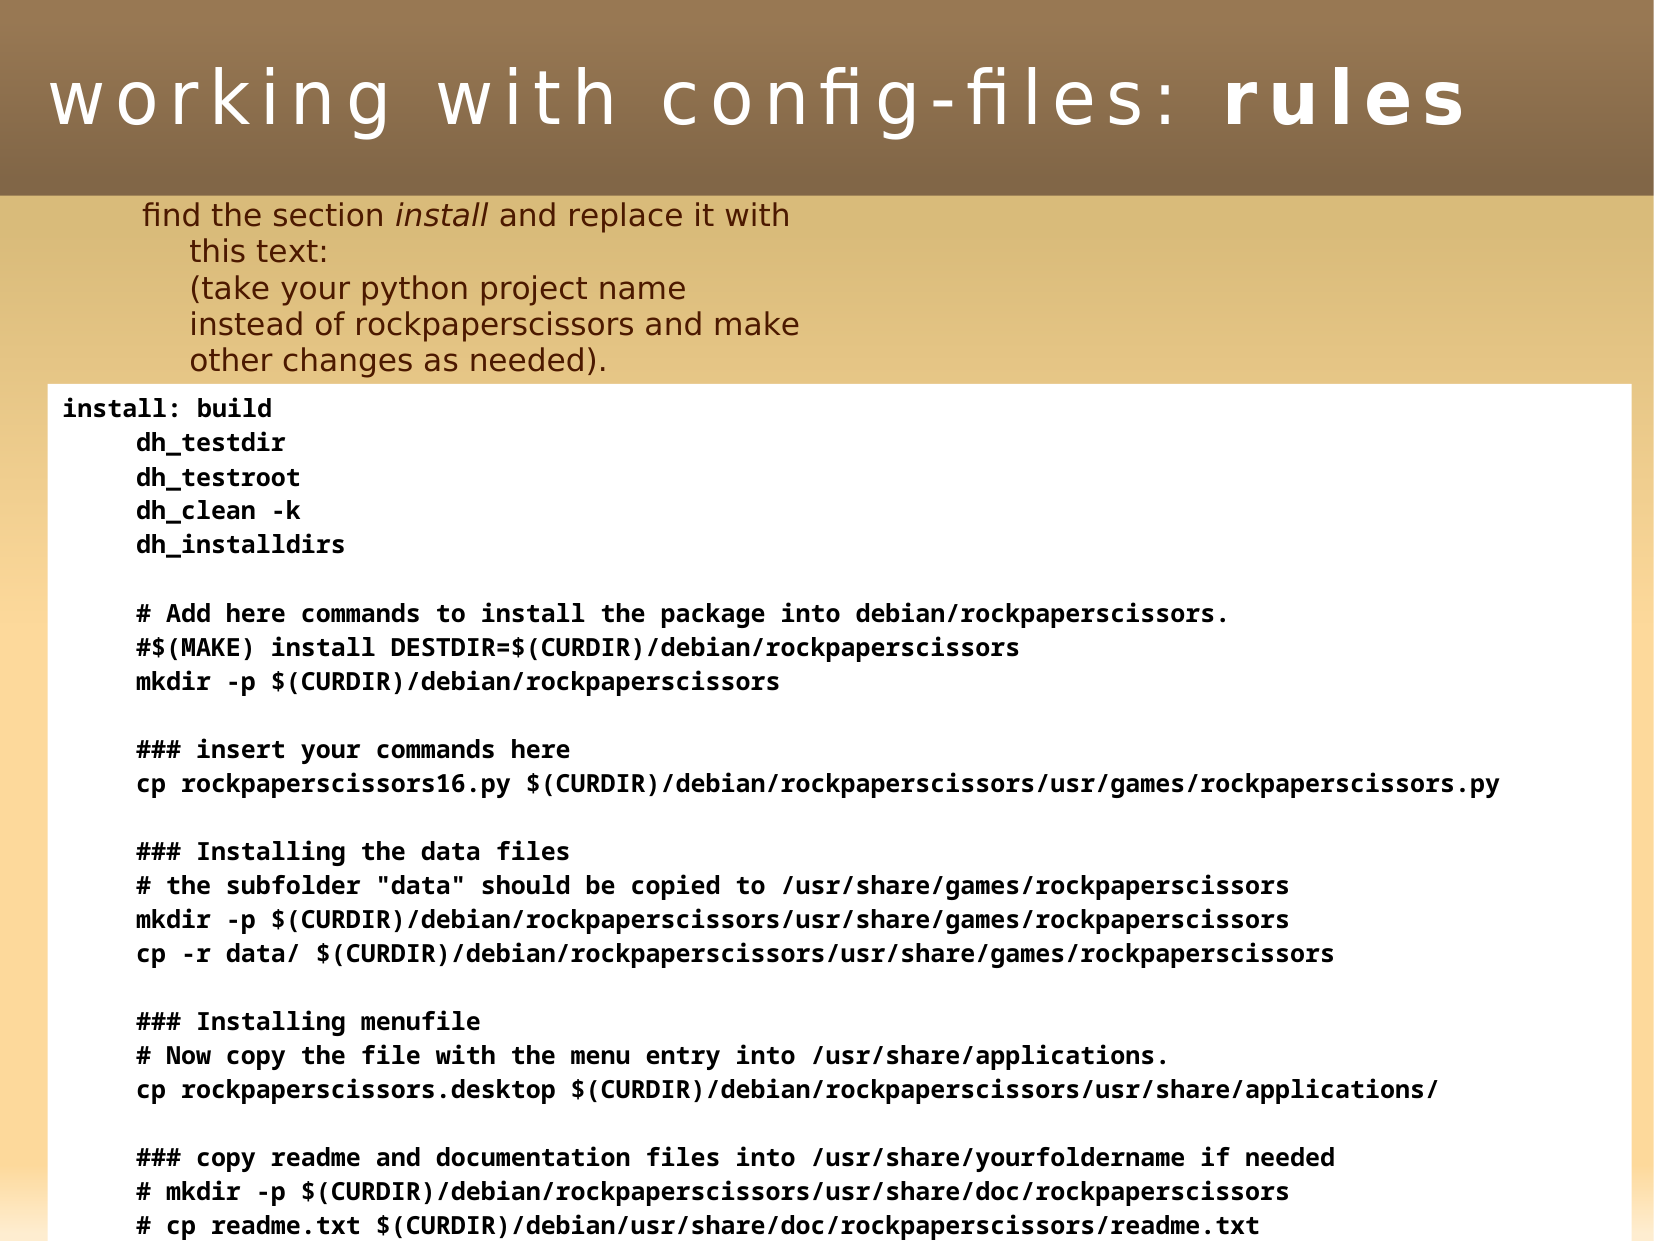

# working with config-files: rules
find the section install and replace it with this text:
(take your python project name instead of rockpaperscissors and make other changes as needed).
install: build
	dh_testdir
	dh_testroot
	dh_clean -k
	dh_installdirs
	# Add here commands to install the package into debian/rockpaperscissors.
	#$(MAKE) install DESTDIR=$(CURDIR)/debian/rockpaperscissors
	mkdir -p $(CURDIR)/debian/rockpaperscissors
	### insert your commands here
	cp rockpaperscissors16.py $(CURDIR)/debian/rockpaperscissors/usr/games/rockpaperscissors.py
	### Installing the data files
	# the subfolder "data" should be copied to /usr/share/games/rockpaperscissors
	mkdir -p $(CURDIR)/debian/rockpaperscissors/usr/share/games/rockpaperscissors
	cp -r data/ $(CURDIR)/debian/rockpaperscissors/usr/share/games/rockpaperscissors
	### Installing menufile
	# Now copy the file with the menu entry into /usr/share/applications.
	cp rockpaperscissors.desktop $(CURDIR)/debian/rockpaperscissors/usr/share/applications/
	### copy readme and documentation files into /usr/share/yourfoldername if needed
	# mkdir -p $(CURDIR)/debian/rockpaperscissors/usr/share/doc/rockpaperscissors
	# cp readme.txt $(CURDIR)/debian/usr/share/doc/rockpaperscissors/readme.txt